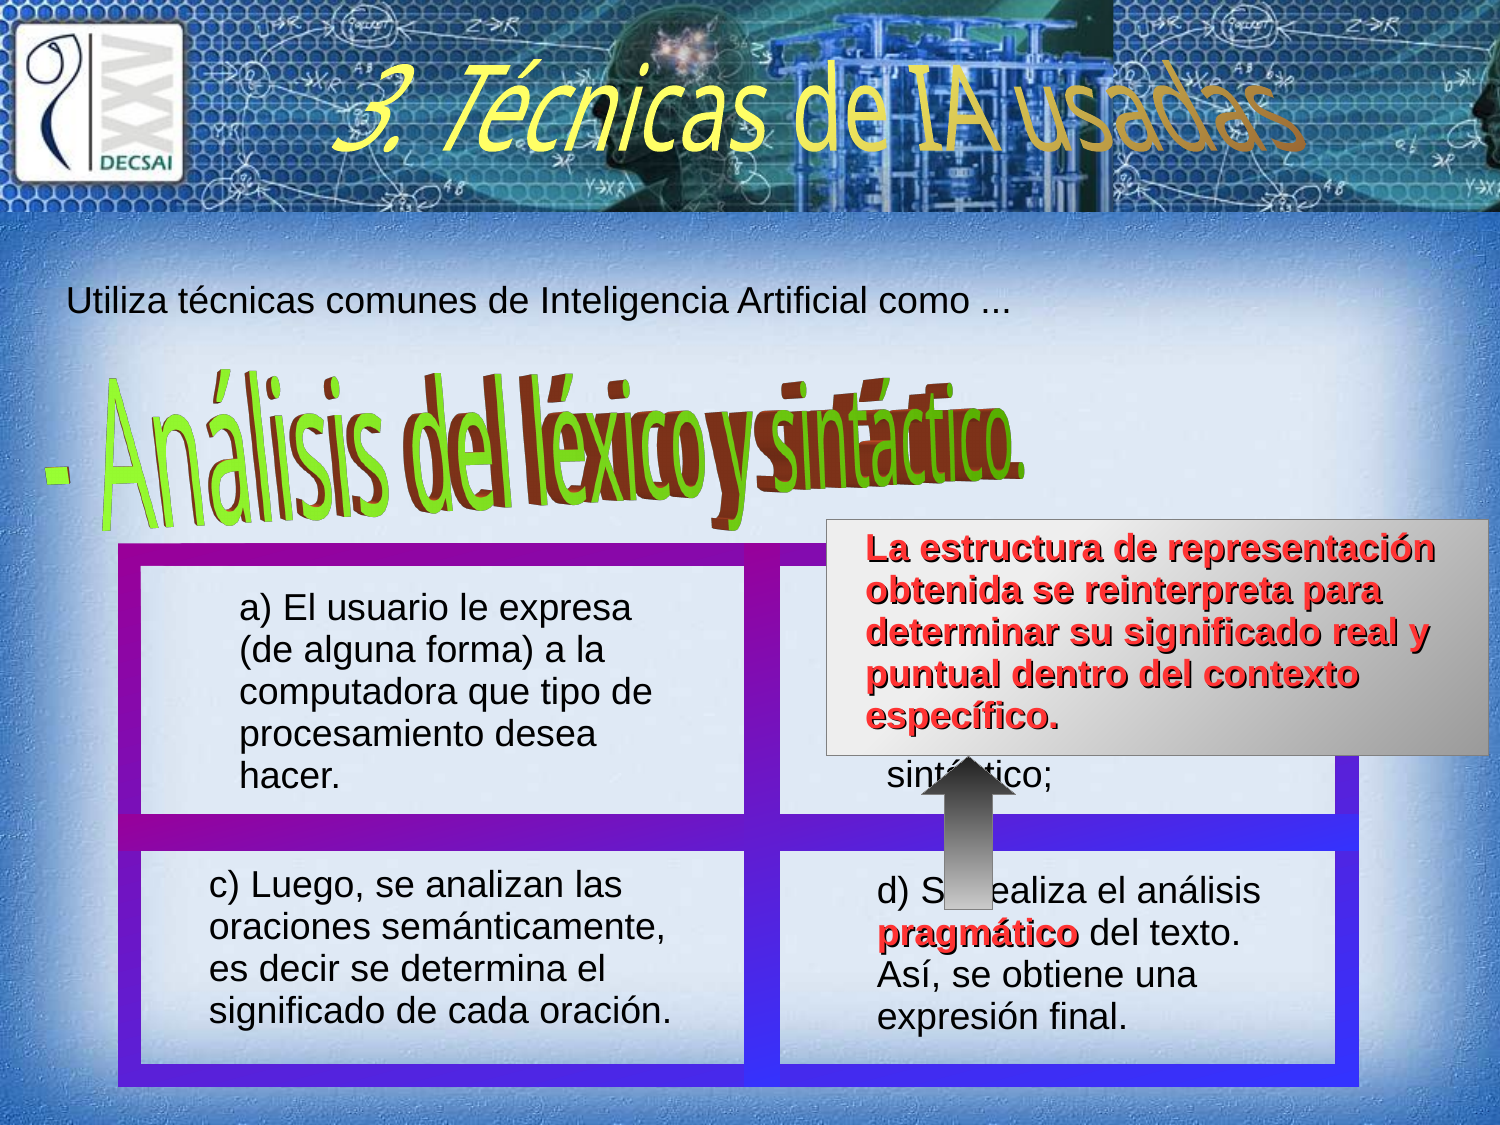

3. Técnicas de IA usadas
Utiliza técnicas comunes de Inteligencia Artificial como ...
- Análisis del léxico y sintáctico.
La estructura de representación obtenida se reinterpreta para determinar su significado real y puntual dentro del contexto específico.
b) La computadora analiza las oraciones proporcionadas, en el sentido morfológico y sintáctico;
a) El usuario le expresa (de alguna forma) a la computadora que tipo de procesamiento desea hacer.
c) Luego, se analizan las oraciones semánticamente, es decir se determina el significado de cada oración.
d) Se realiza el análisis pragmático del texto. Así, se obtiene una expresión final.